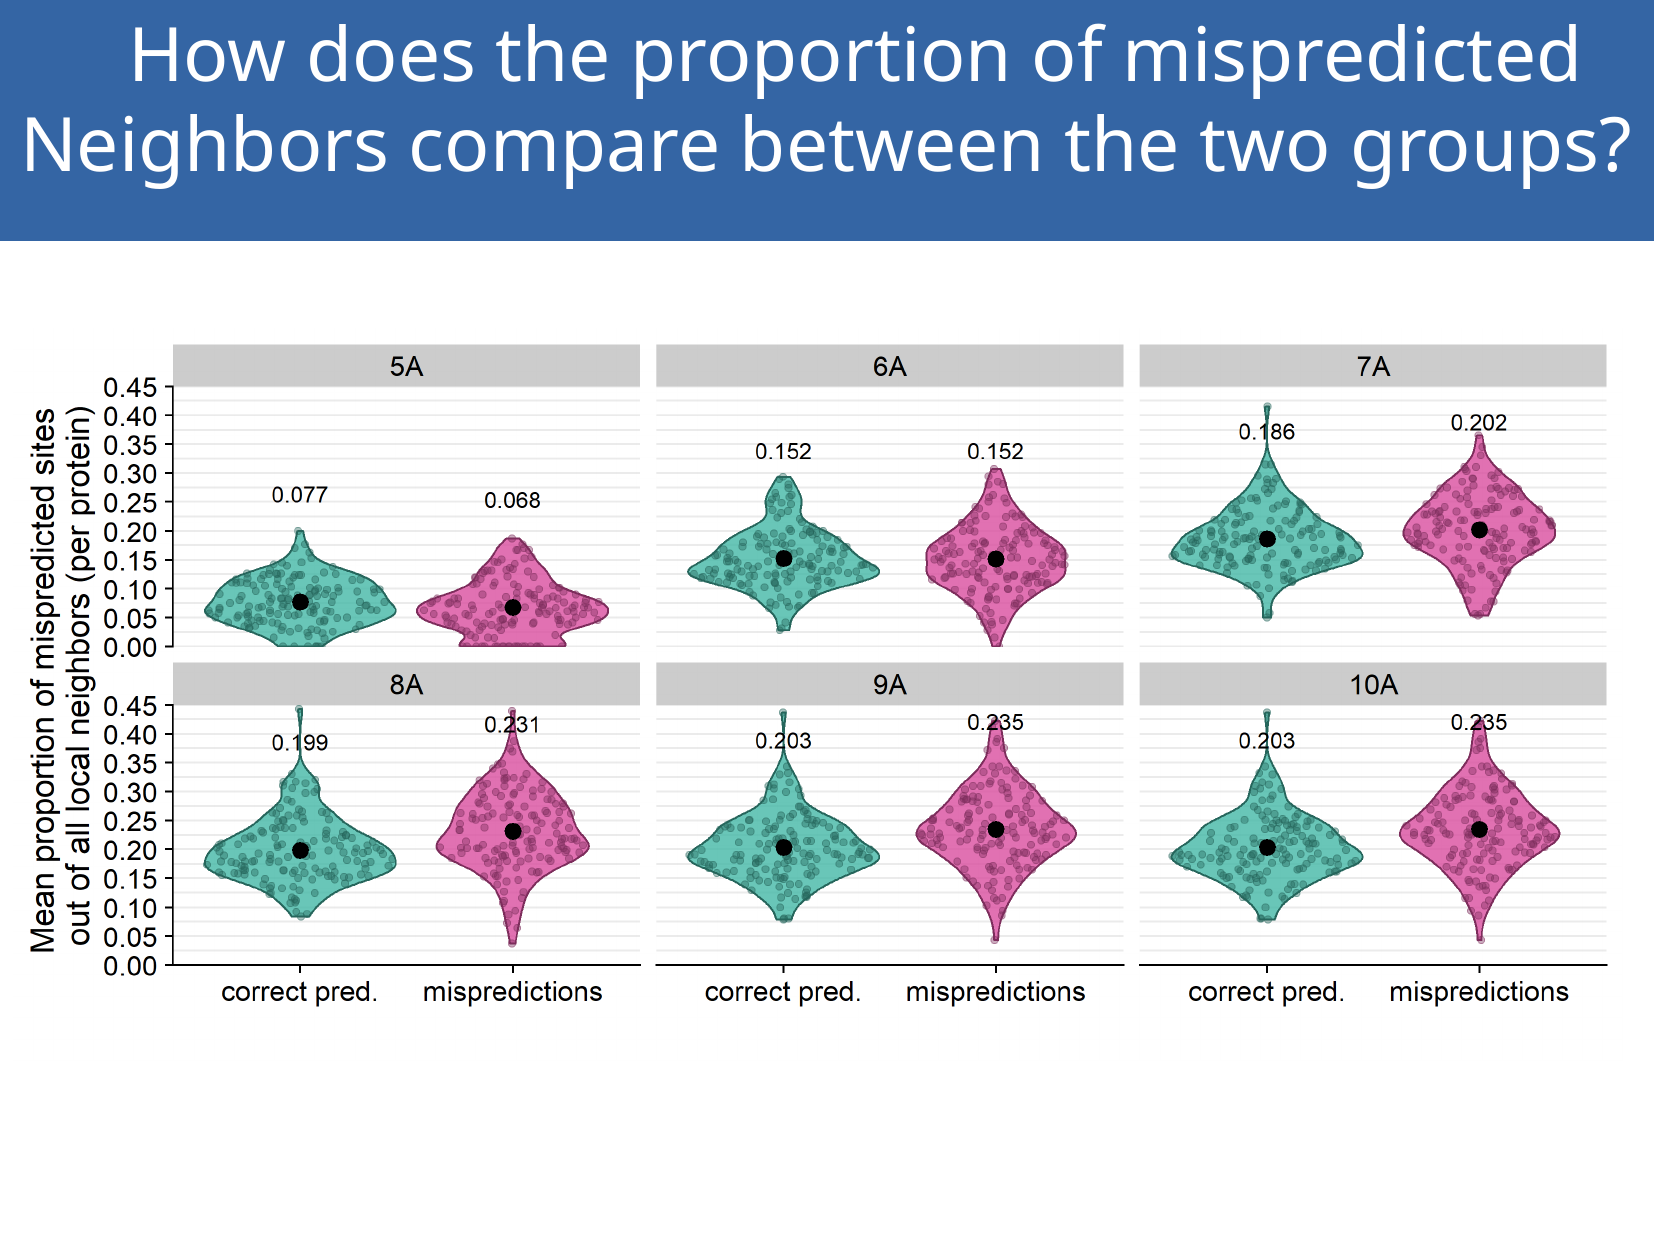

How does the proportion of mispredicted
Neighbors compare between the two groups?